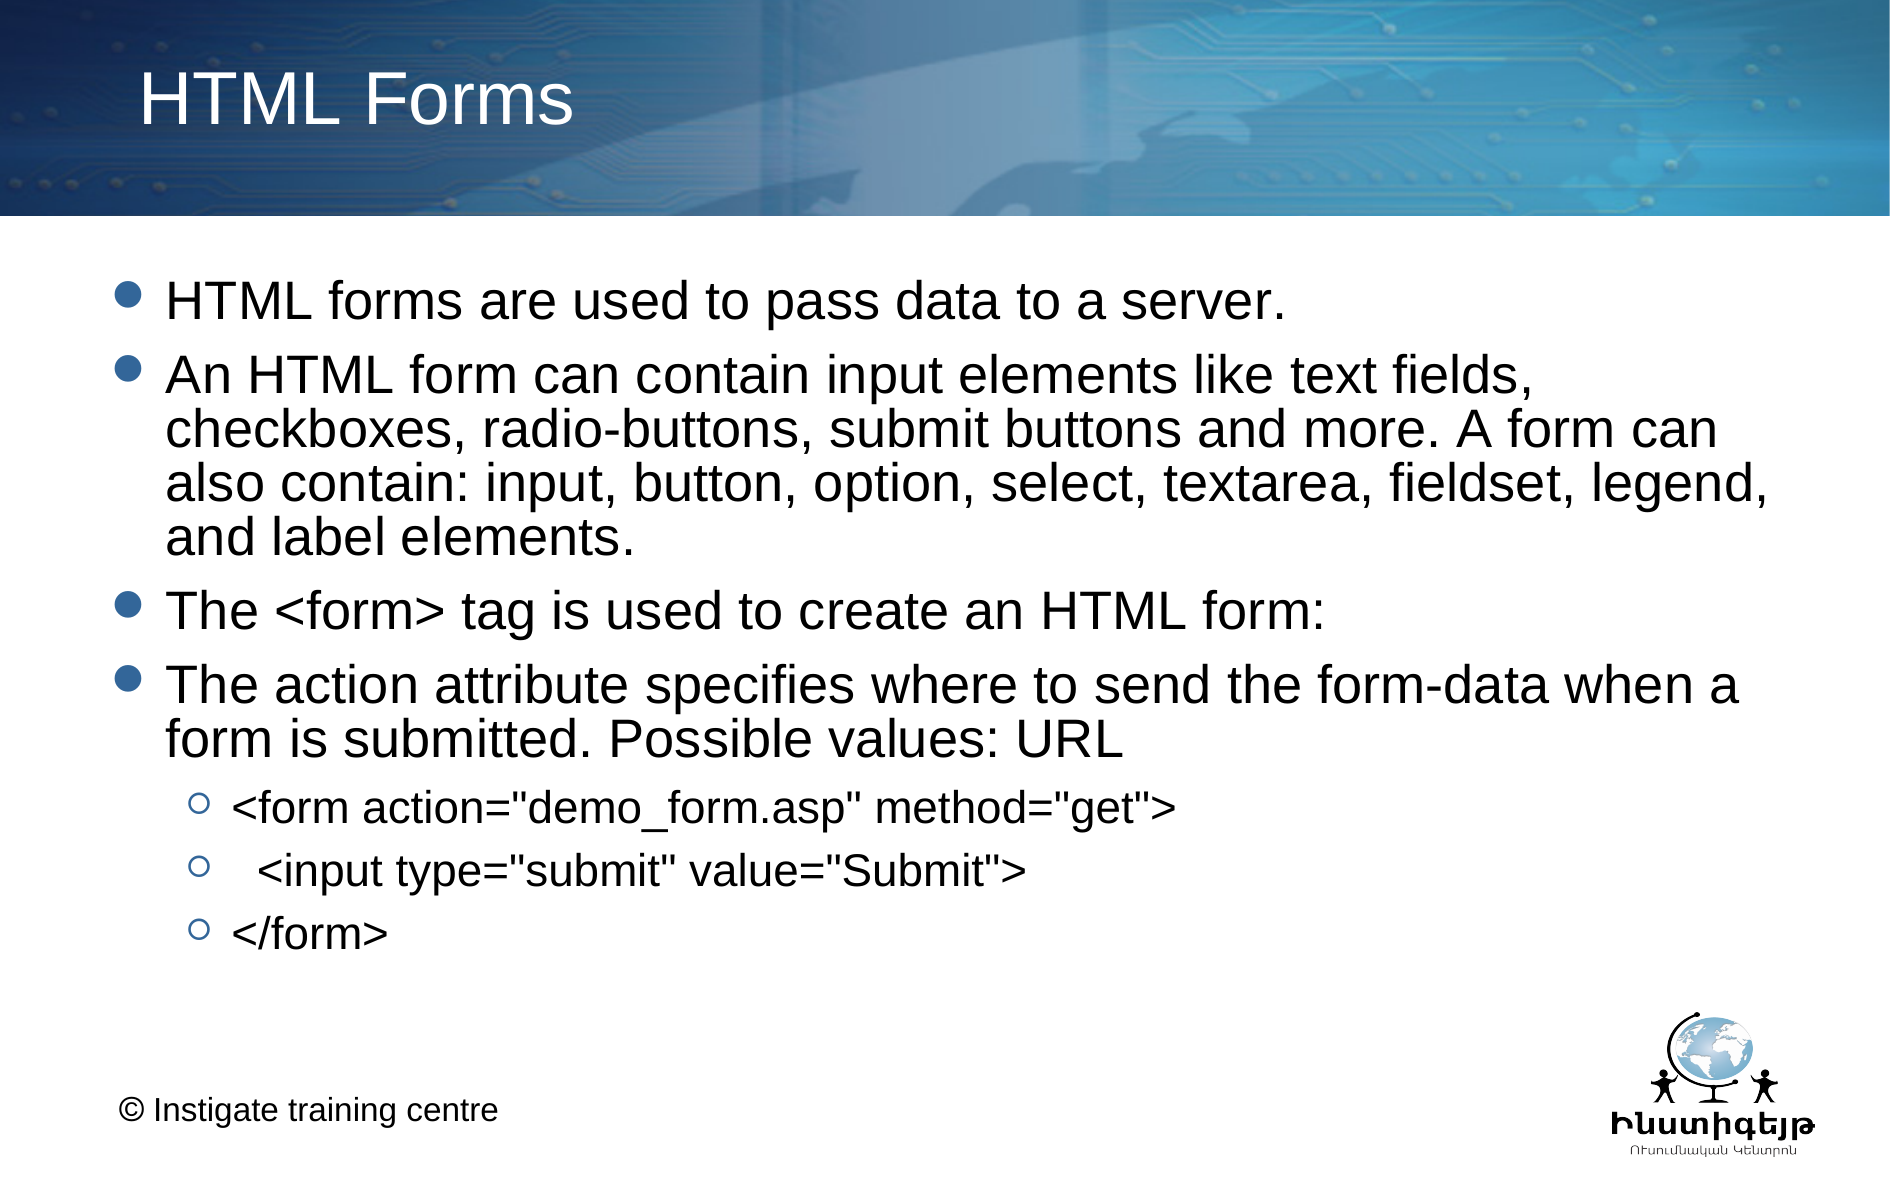

HTML Forms
# HTML forms are used to pass data to a server.
An HTML form can contain input elements like text fields, checkboxes, radio-buttons, submit buttons and more. A form can also contain: input, button, option, select, textarea, fieldset, legend, and label elements.
The <form> tag is used to create an HTML form:
The action attribute specifies where to send the form-data when a form is submitted. Possible values: URL
<form action="demo_form.asp" method="get">
 <input type="submit" value="Submit">
</form>